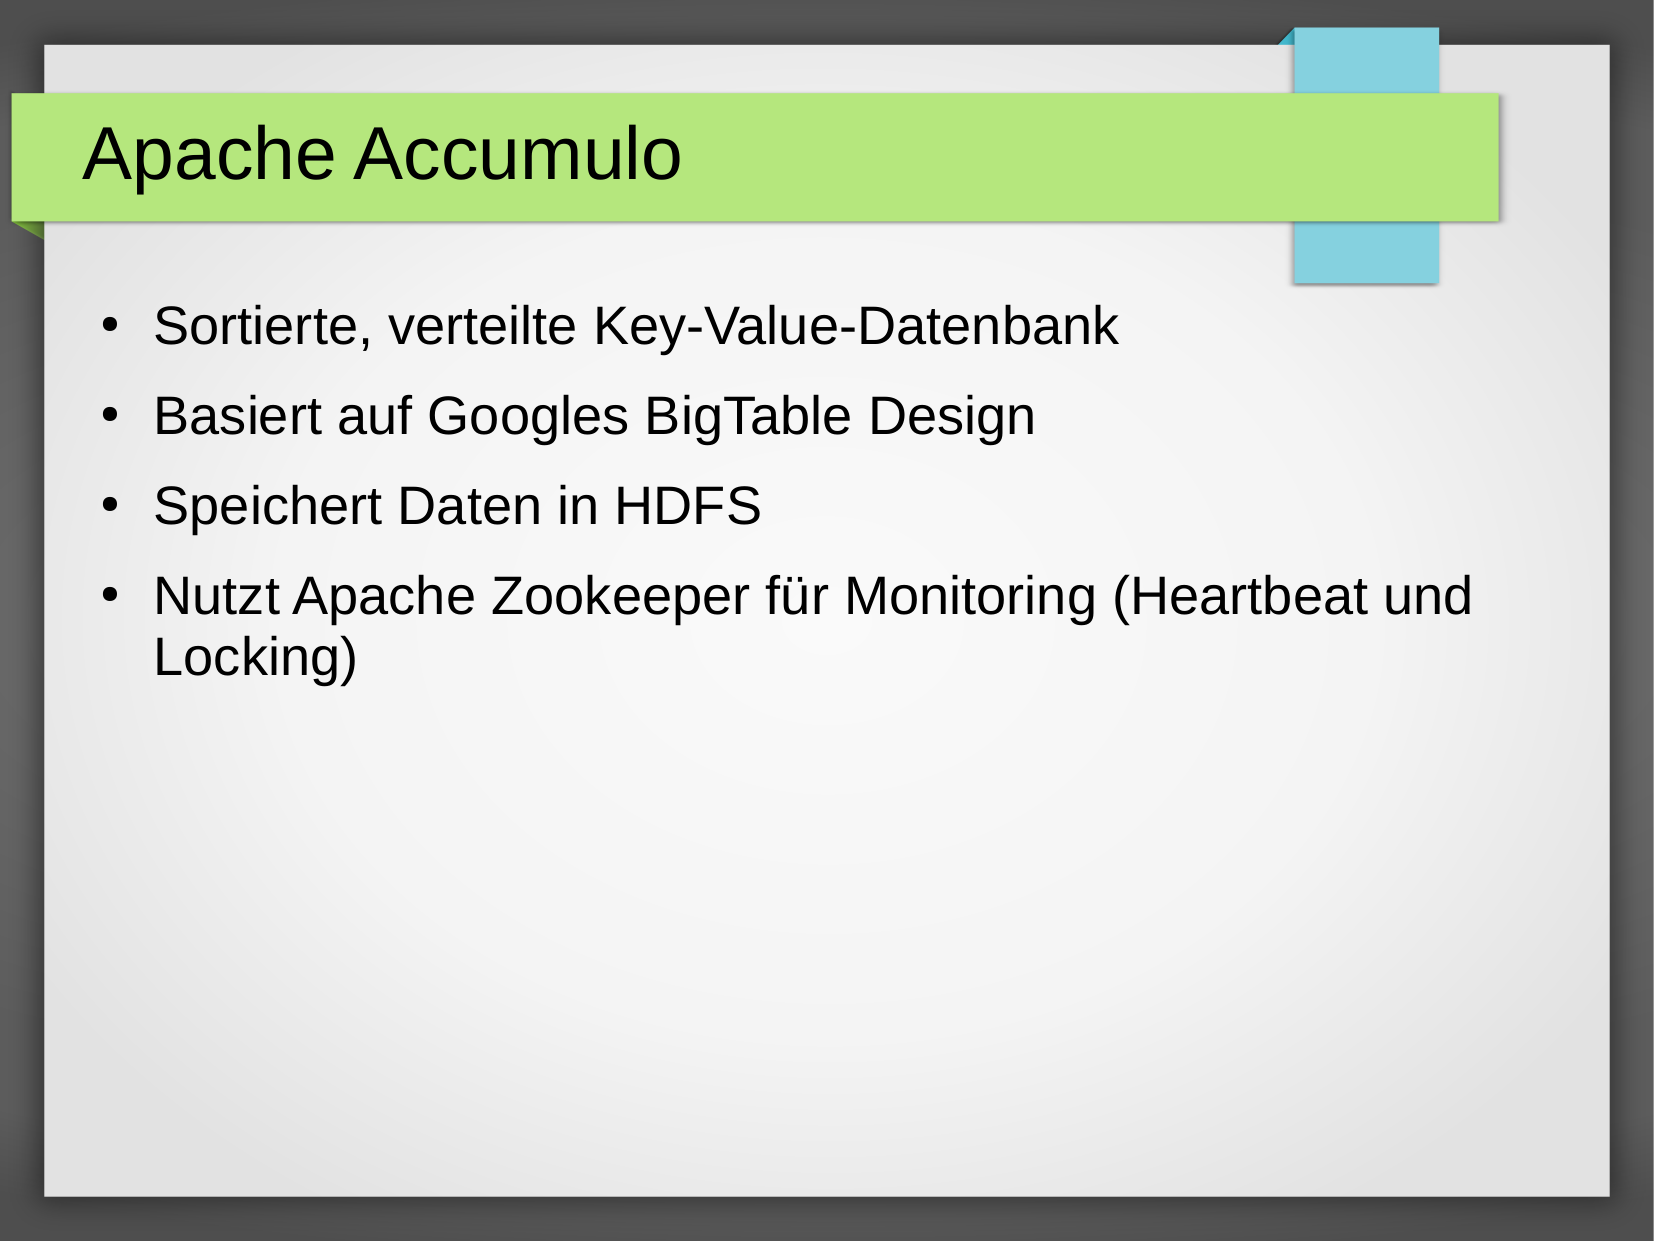

# Apache Accumulo
Sortierte, verteilte Key-Value-Datenbank
Basiert auf Googles BigTable Design
Speichert Daten in HDFS
Nutzt Apache Zookeeper für Monitoring (Heartbeat und Locking)